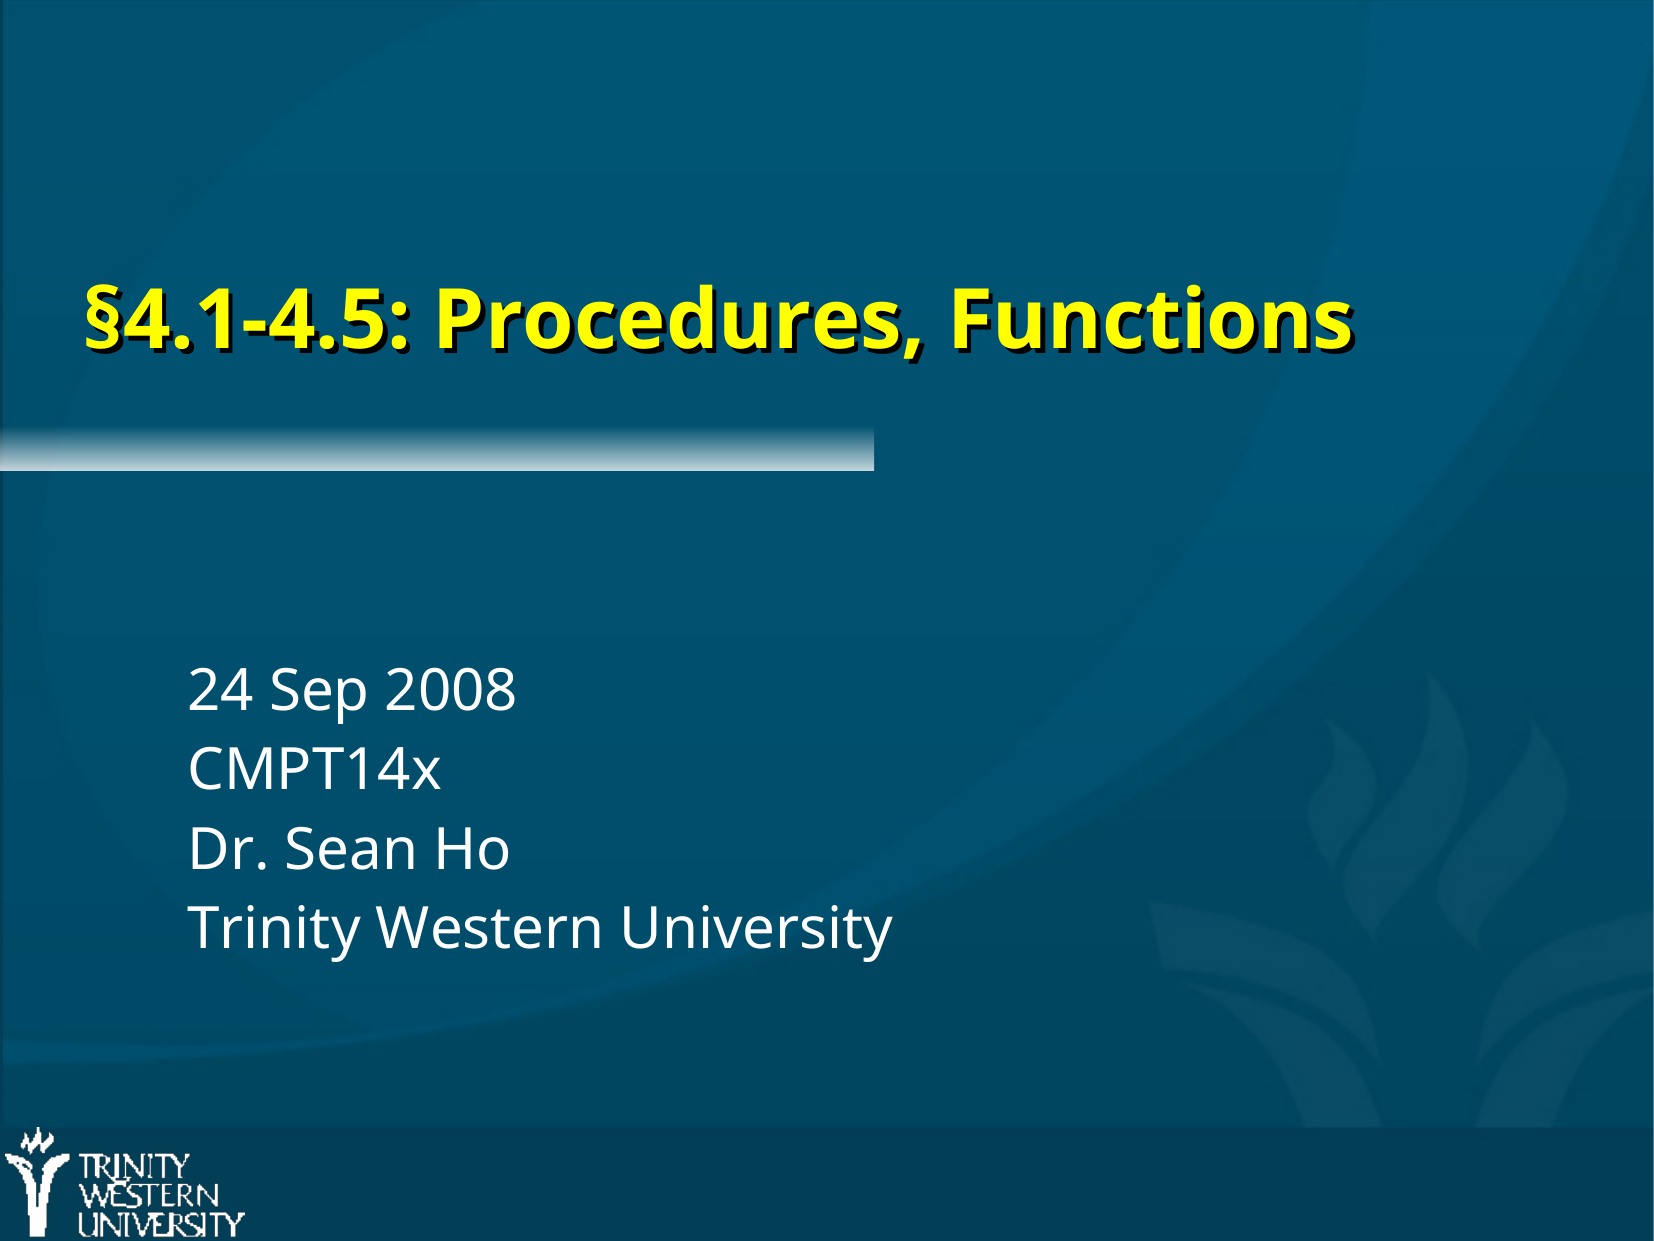

# §4.1-4.5: Procedures, Functions
24 Sep 2008
CMPT14x
Dr. Sean Ho
Trinity Western University